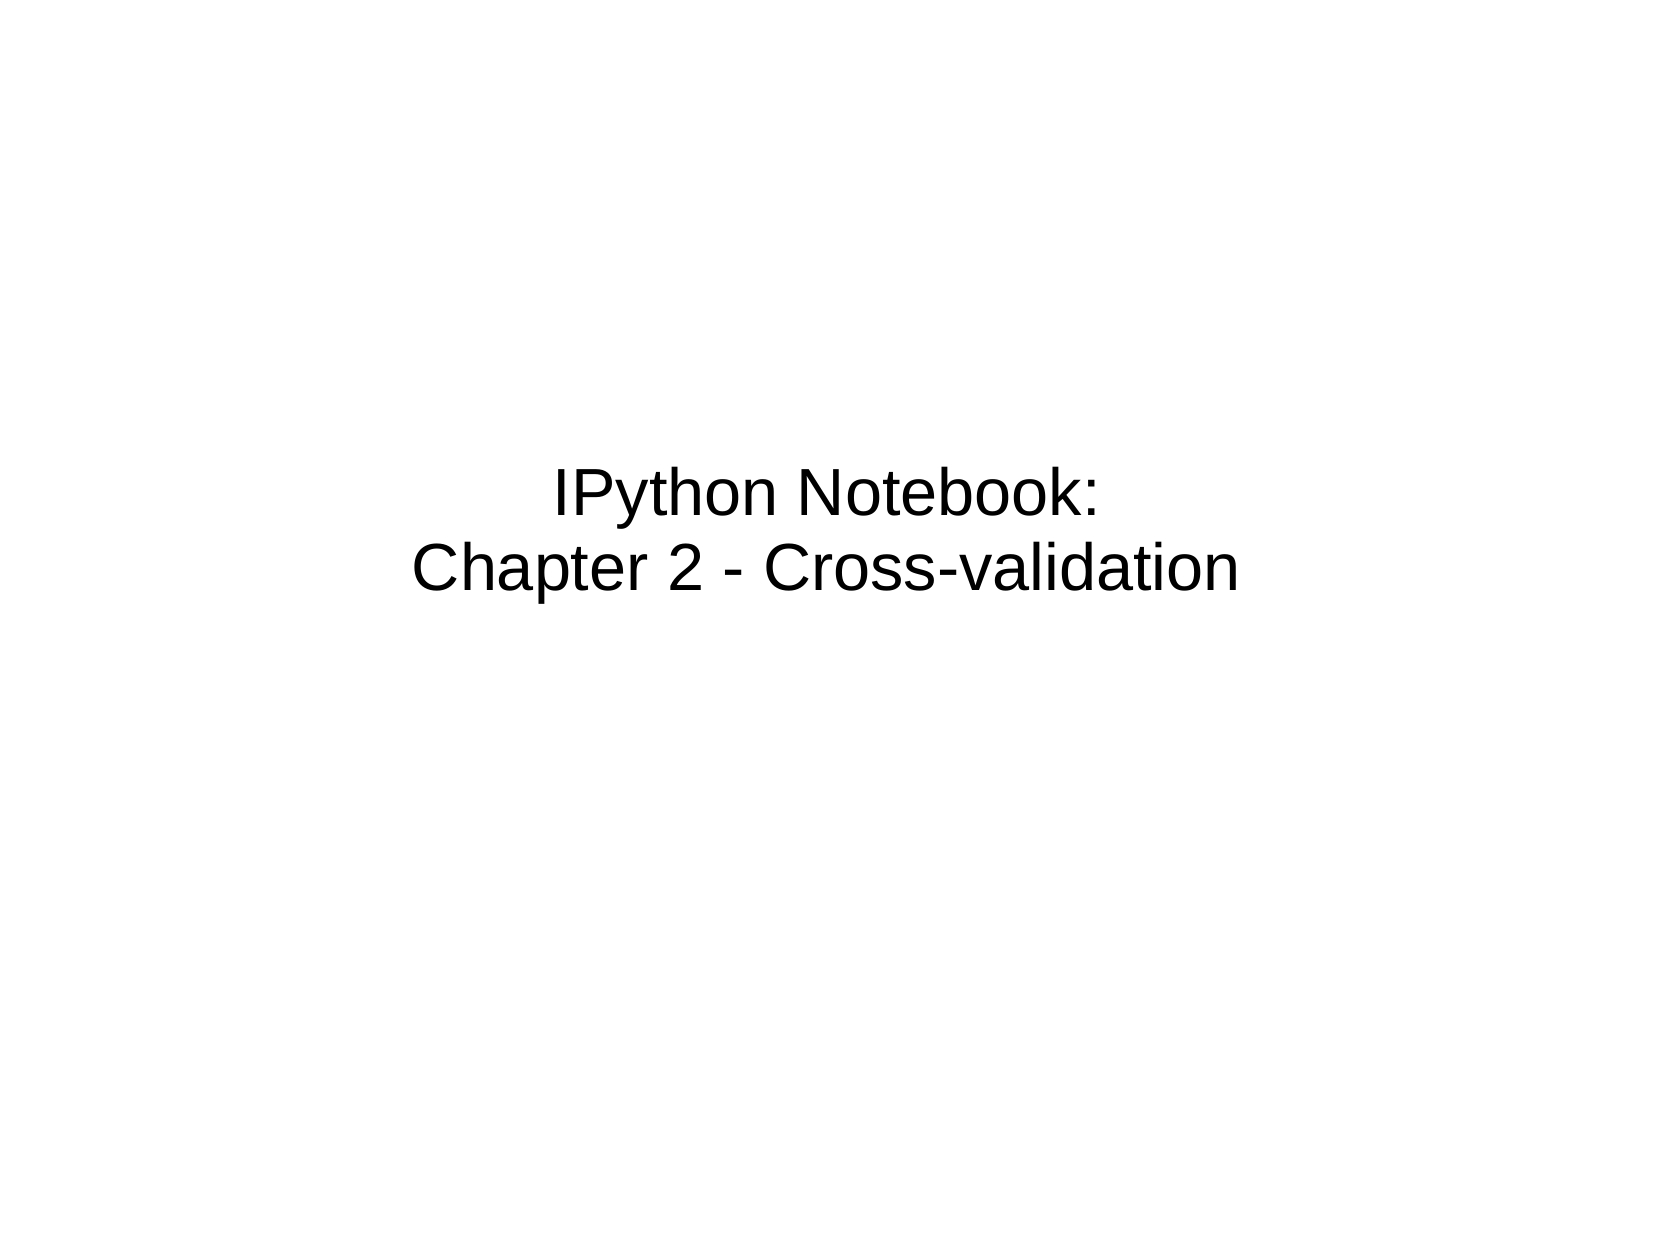

# IPython Notebook:
Chapter 2 - Cross-validation